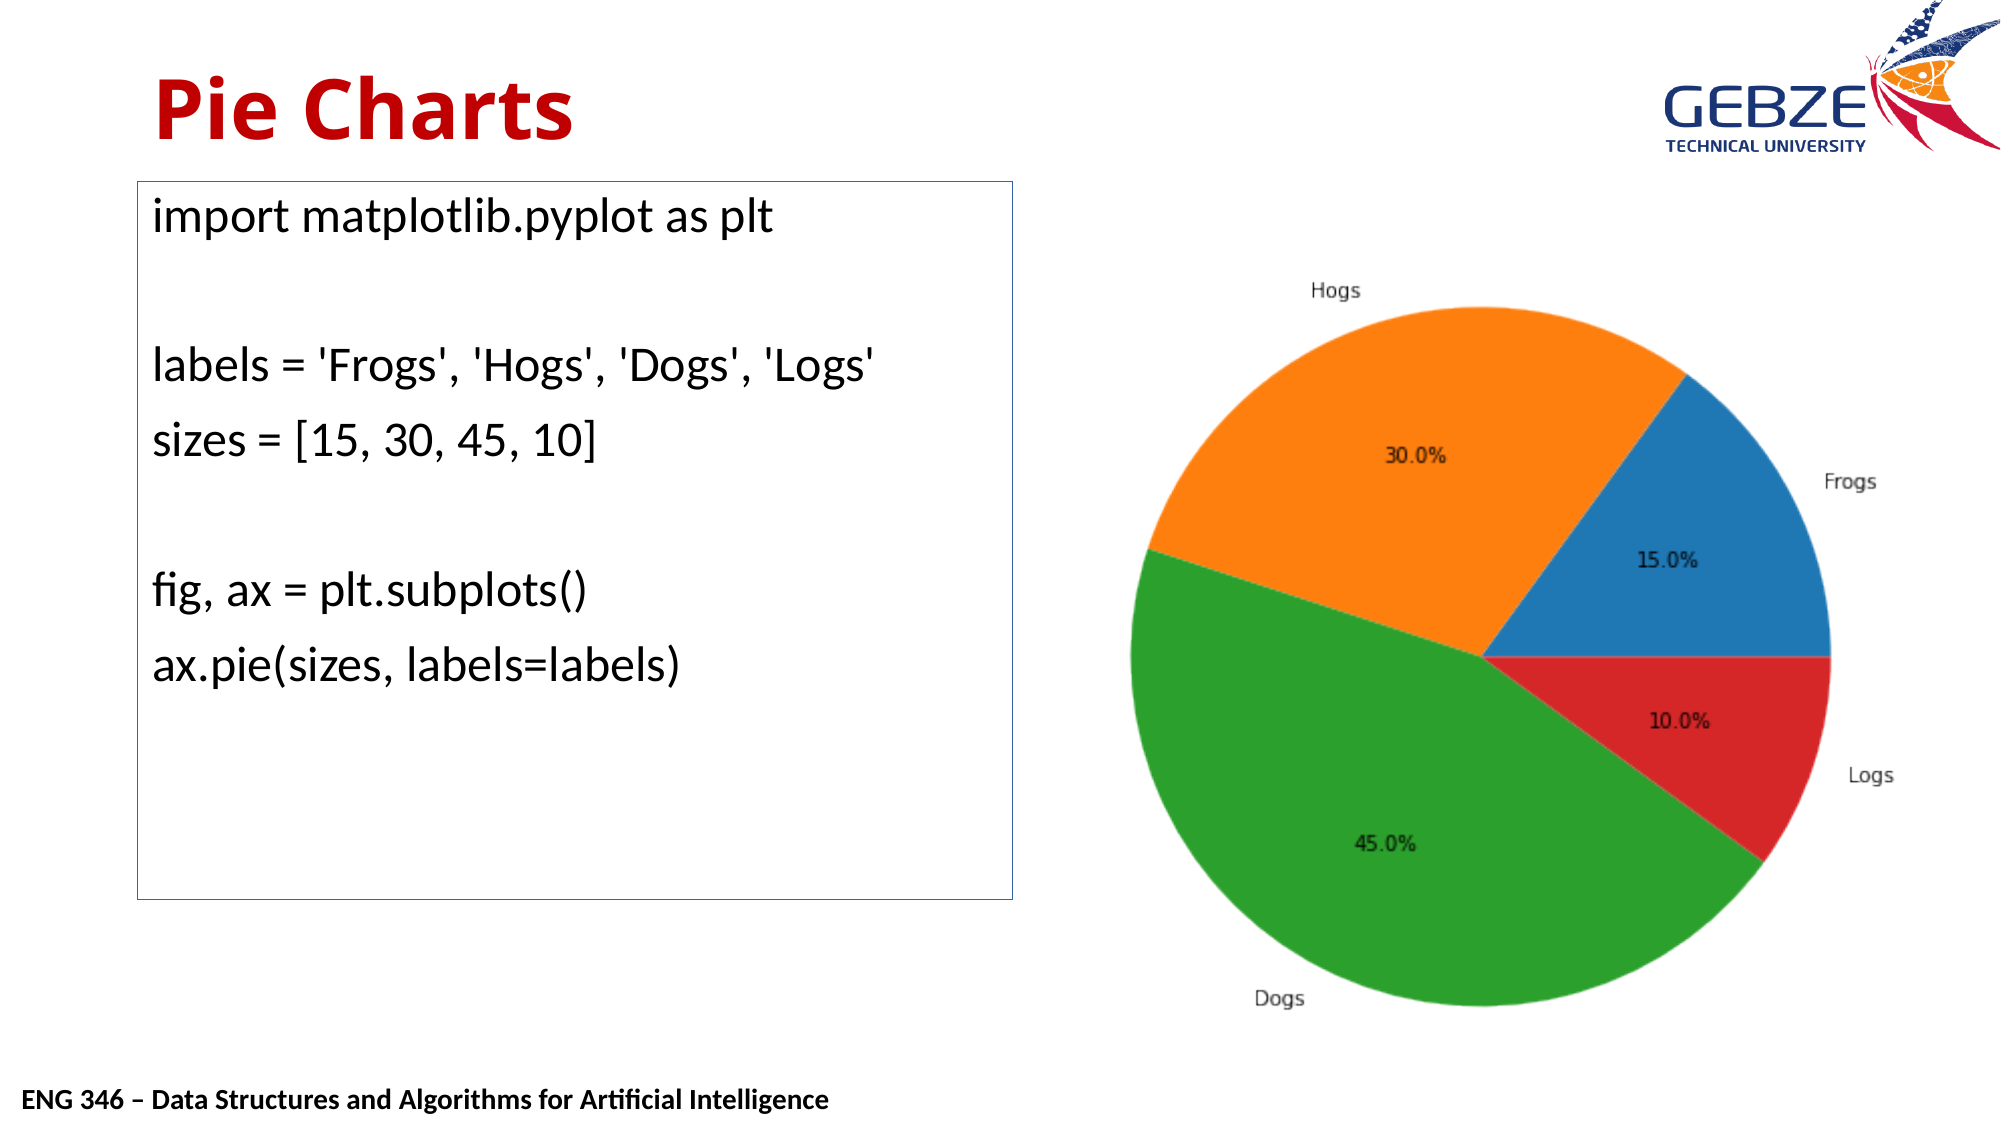

# Pie Charts
import matplotlib.pyplot as plt
labels = 'Frogs', 'Hogs', 'Dogs', 'Logs'
sizes = [15, 30, 45, 10]
fig, ax = plt.subplots()
ax.pie(sizes, labels=labels)